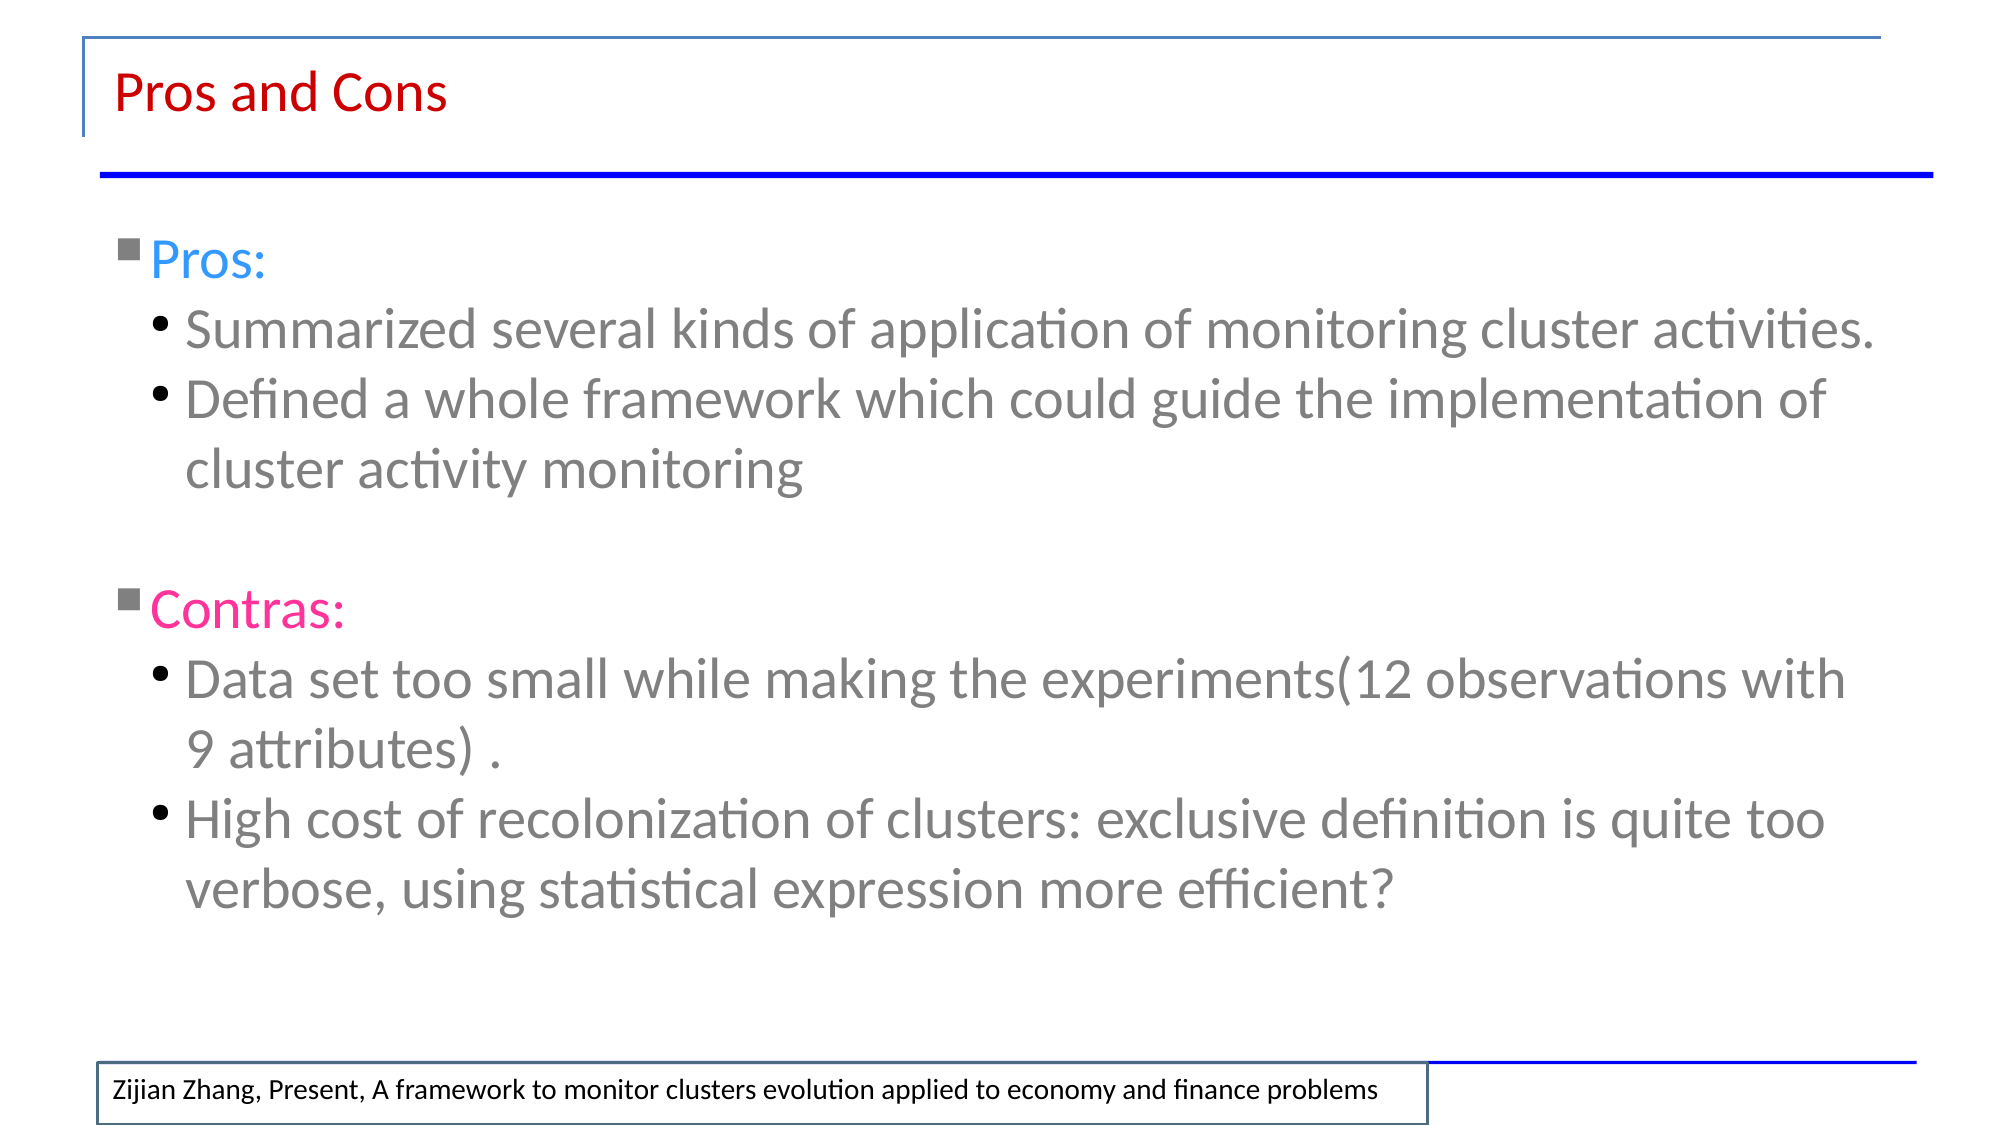

Pros and Cons
Pros:
Summarized several kinds of application of monitoring cluster activities.
Defined a whole framework which could guide the implementation of cluster activity monitoring
Contras:
Data set too small while making the experiments(12 observations with 9 attributes) .
High cost of recolonization of clusters: exclusive definition is quite too verbose, using statistical expression more efficient?
Zijian Zhang, Present, A framework to monitor clusters evolution applied to economy and finance problems